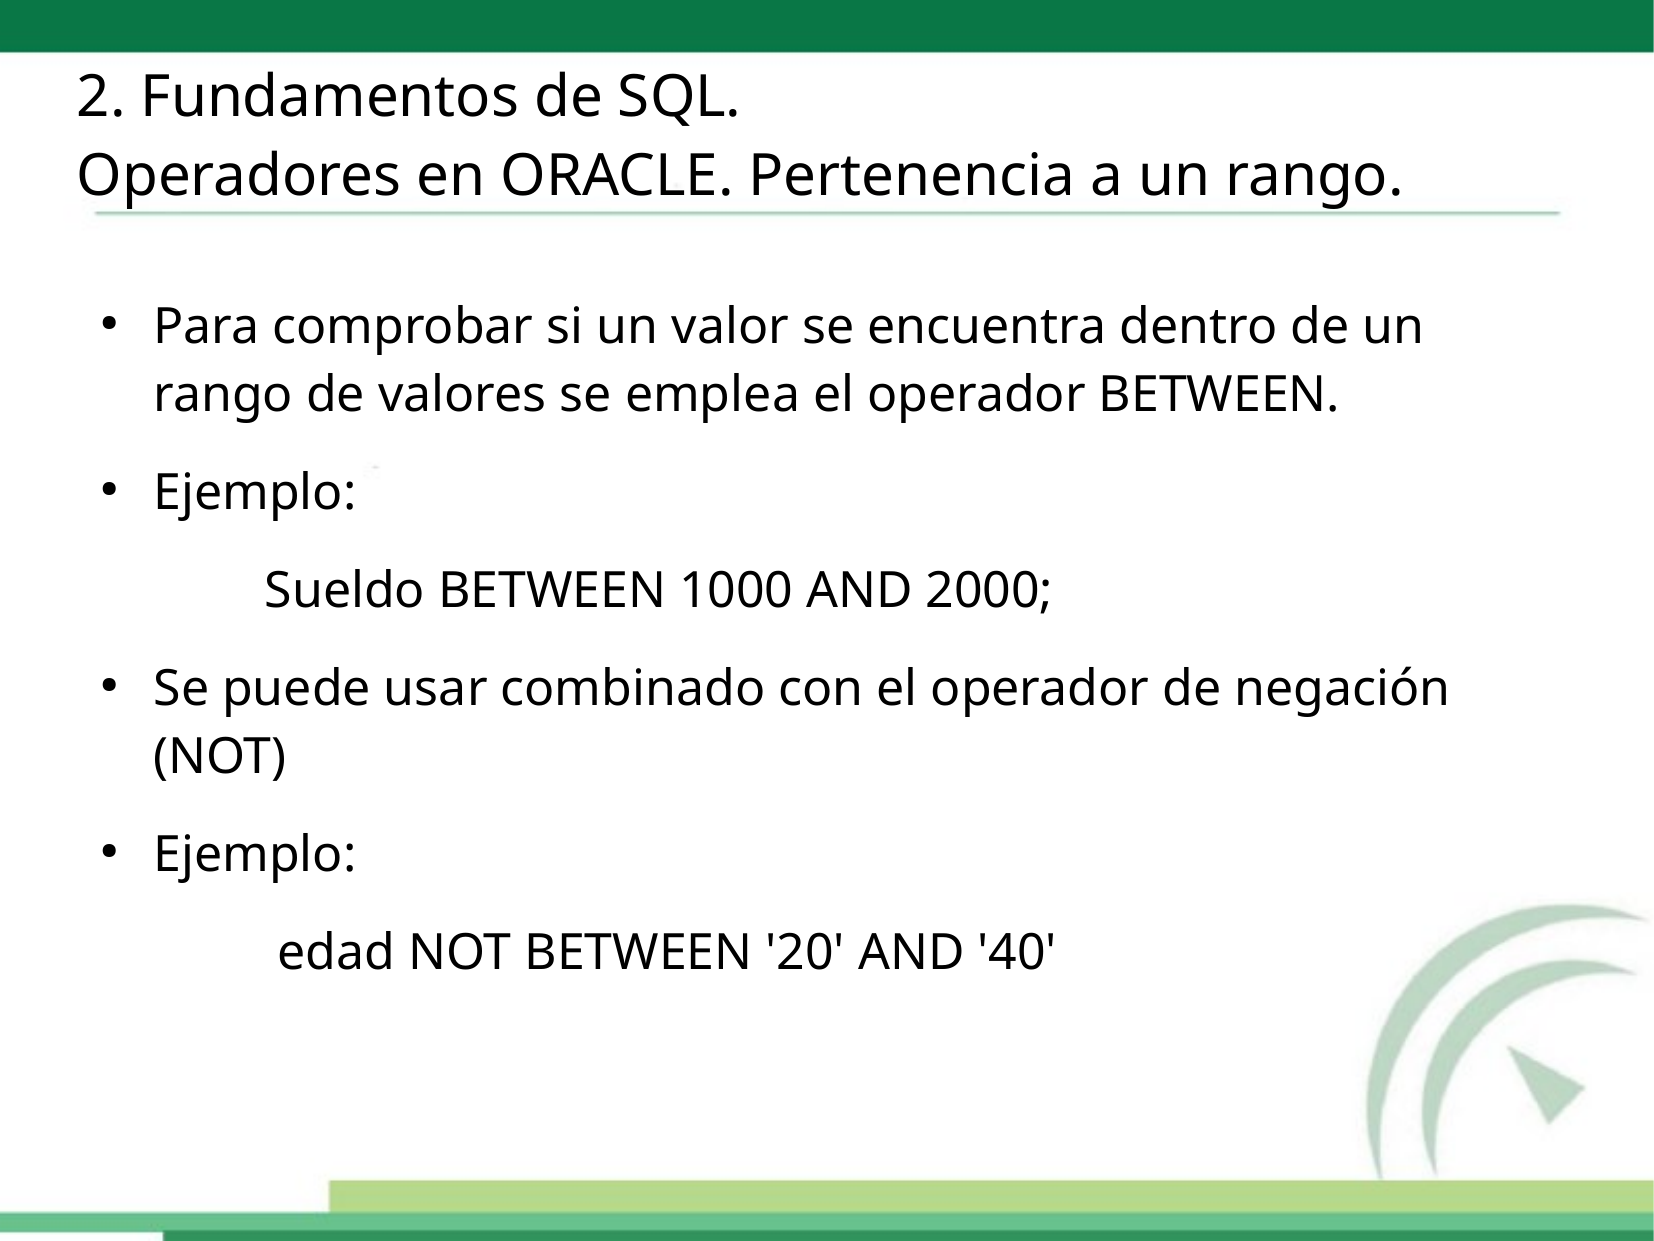

# 2. Fundamentos de SQL. Operadores en ORACLE. Pertenencia a un rango.
Para comprobar si un valor se encuentra dentro de un rango de valores se emplea el operador BETWEEN.
Ejemplo:
 Sueldo BETWEEN 1000 AND 2000;
Se puede usar combinado con el operador de negación (NOT)
Ejemplo:
 edad NOT BETWEEN '20' AND '40'